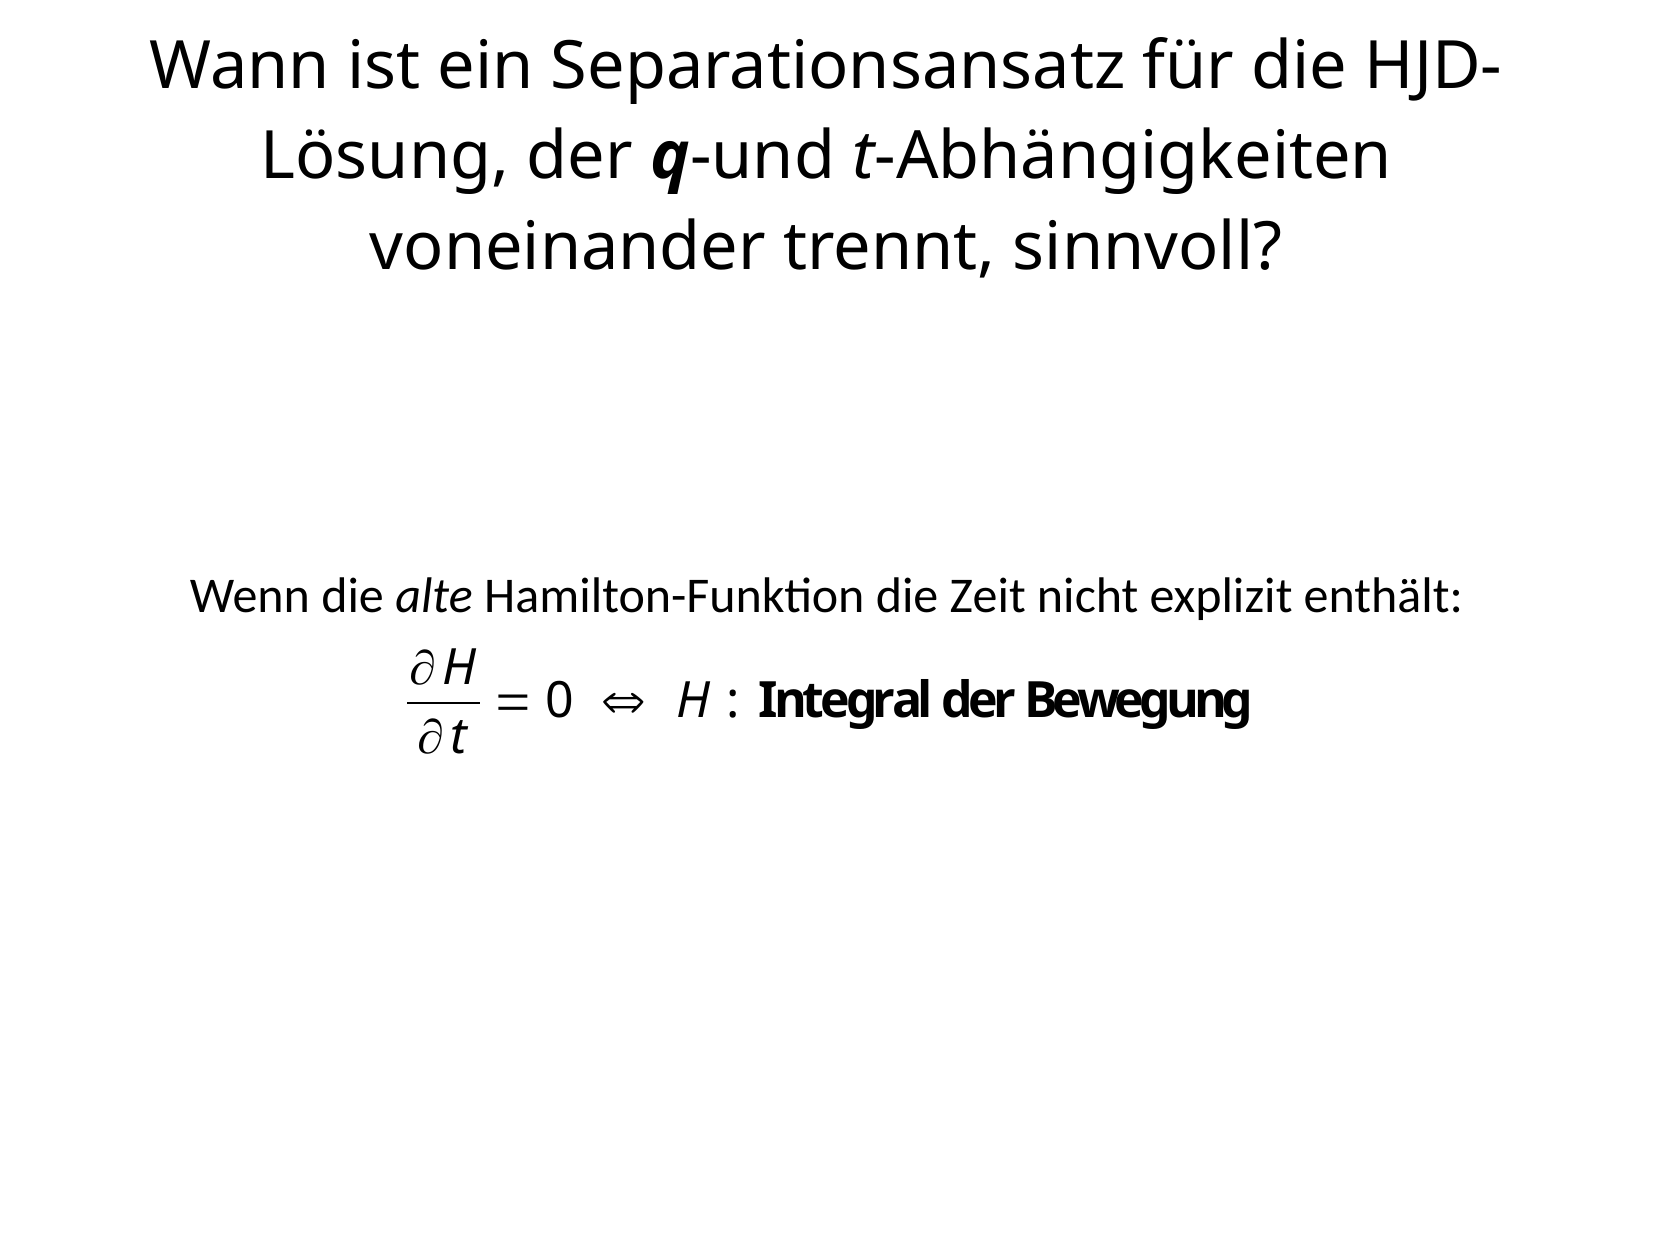

# Wann ist ein Separationsansatz für die HJD-Lösung, der q-und t-Abhängigkeiten voneinander trennt, sinnvoll?
Wenn die alte Hamilton-Funktion die Zeit nicht explizit enthält: